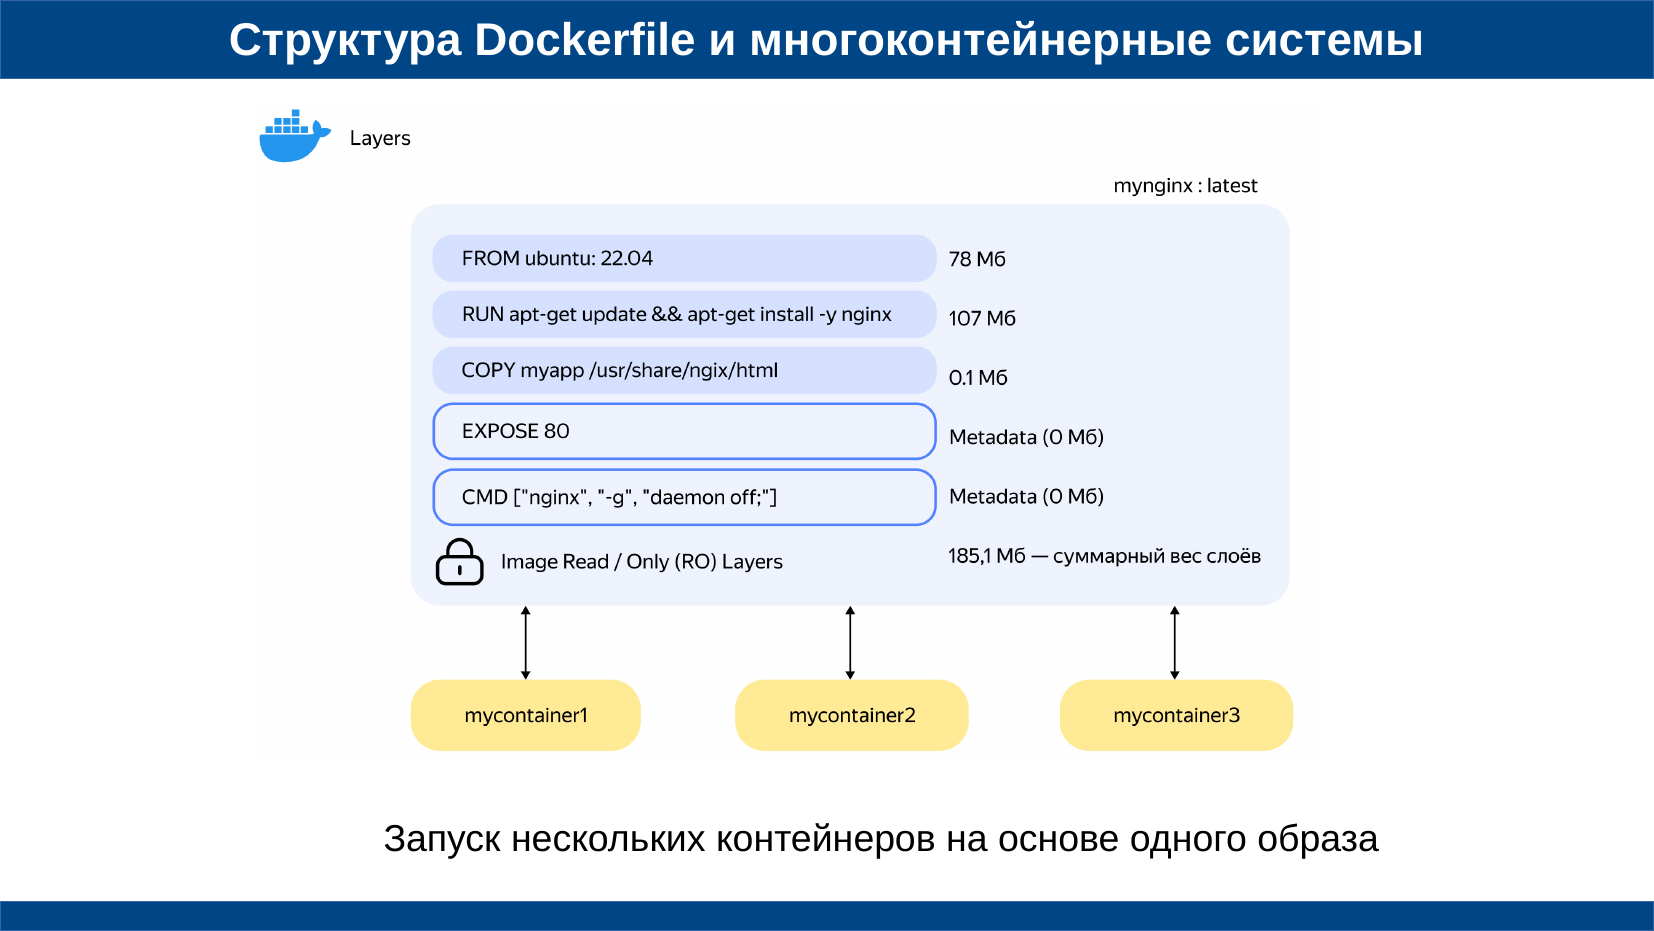

# Структура Dockerfile и многоконтейнерные системы
Запуск нескольких контейнеров на основе одного образа